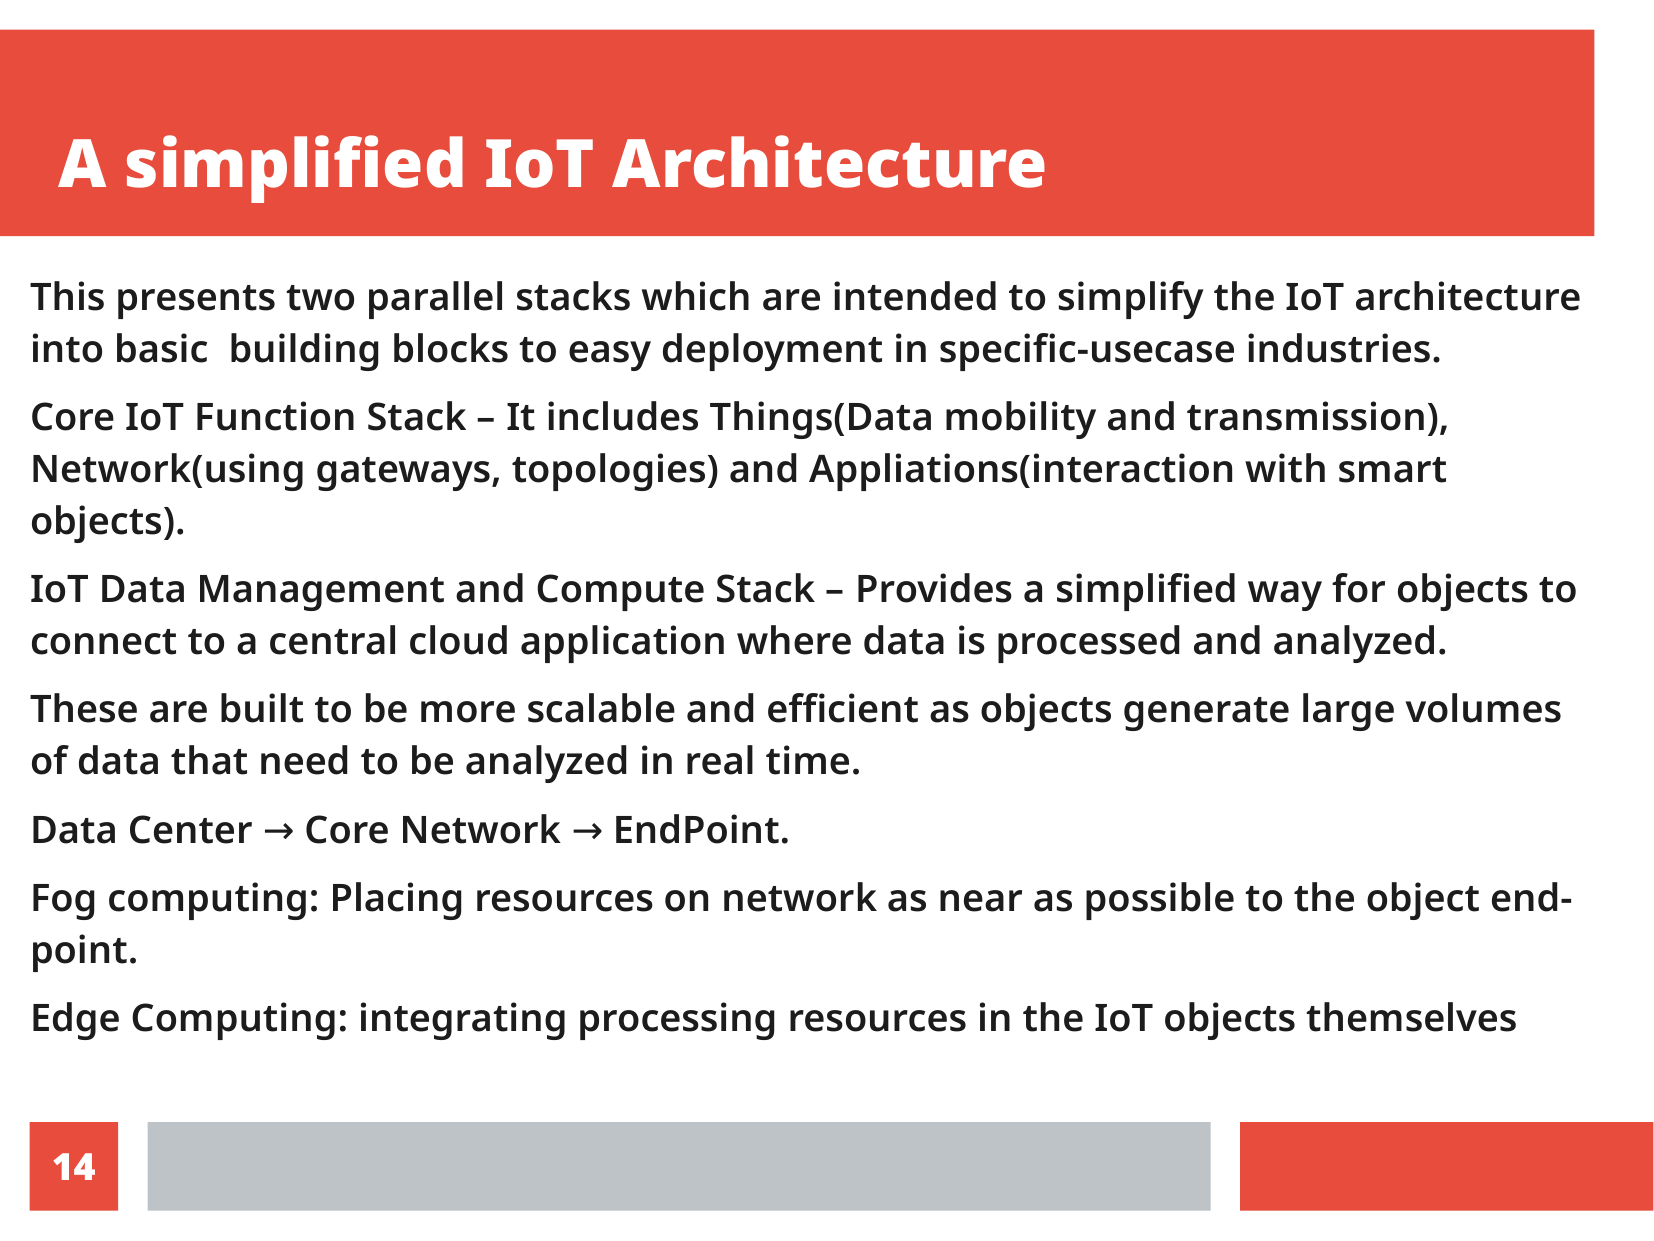

# A simplified IoT Architecture
This presents two parallel stacks which are intended to simplify the IoT architecture into basic building blocks to easy deployment in specific-usecase industries.
Core IoT Function Stack – It includes Things(Data mobility and transmission), Network(using gateways, topologies) and Appliations(interaction with smart objects).
IoT Data Management and Compute Stack – Provides a simplified way for objects to connect to a central cloud application where data is processed and analyzed.
These are built to be more scalable and efficient as objects generate large volumes of data that need to be analyzed in real time.
Data Center → Core Network → EndPoint.
Fog computing: Placing resources on network as near as possible to the object end-point.
Edge Computing: integrating processing resources in the IoT objects themselves
14